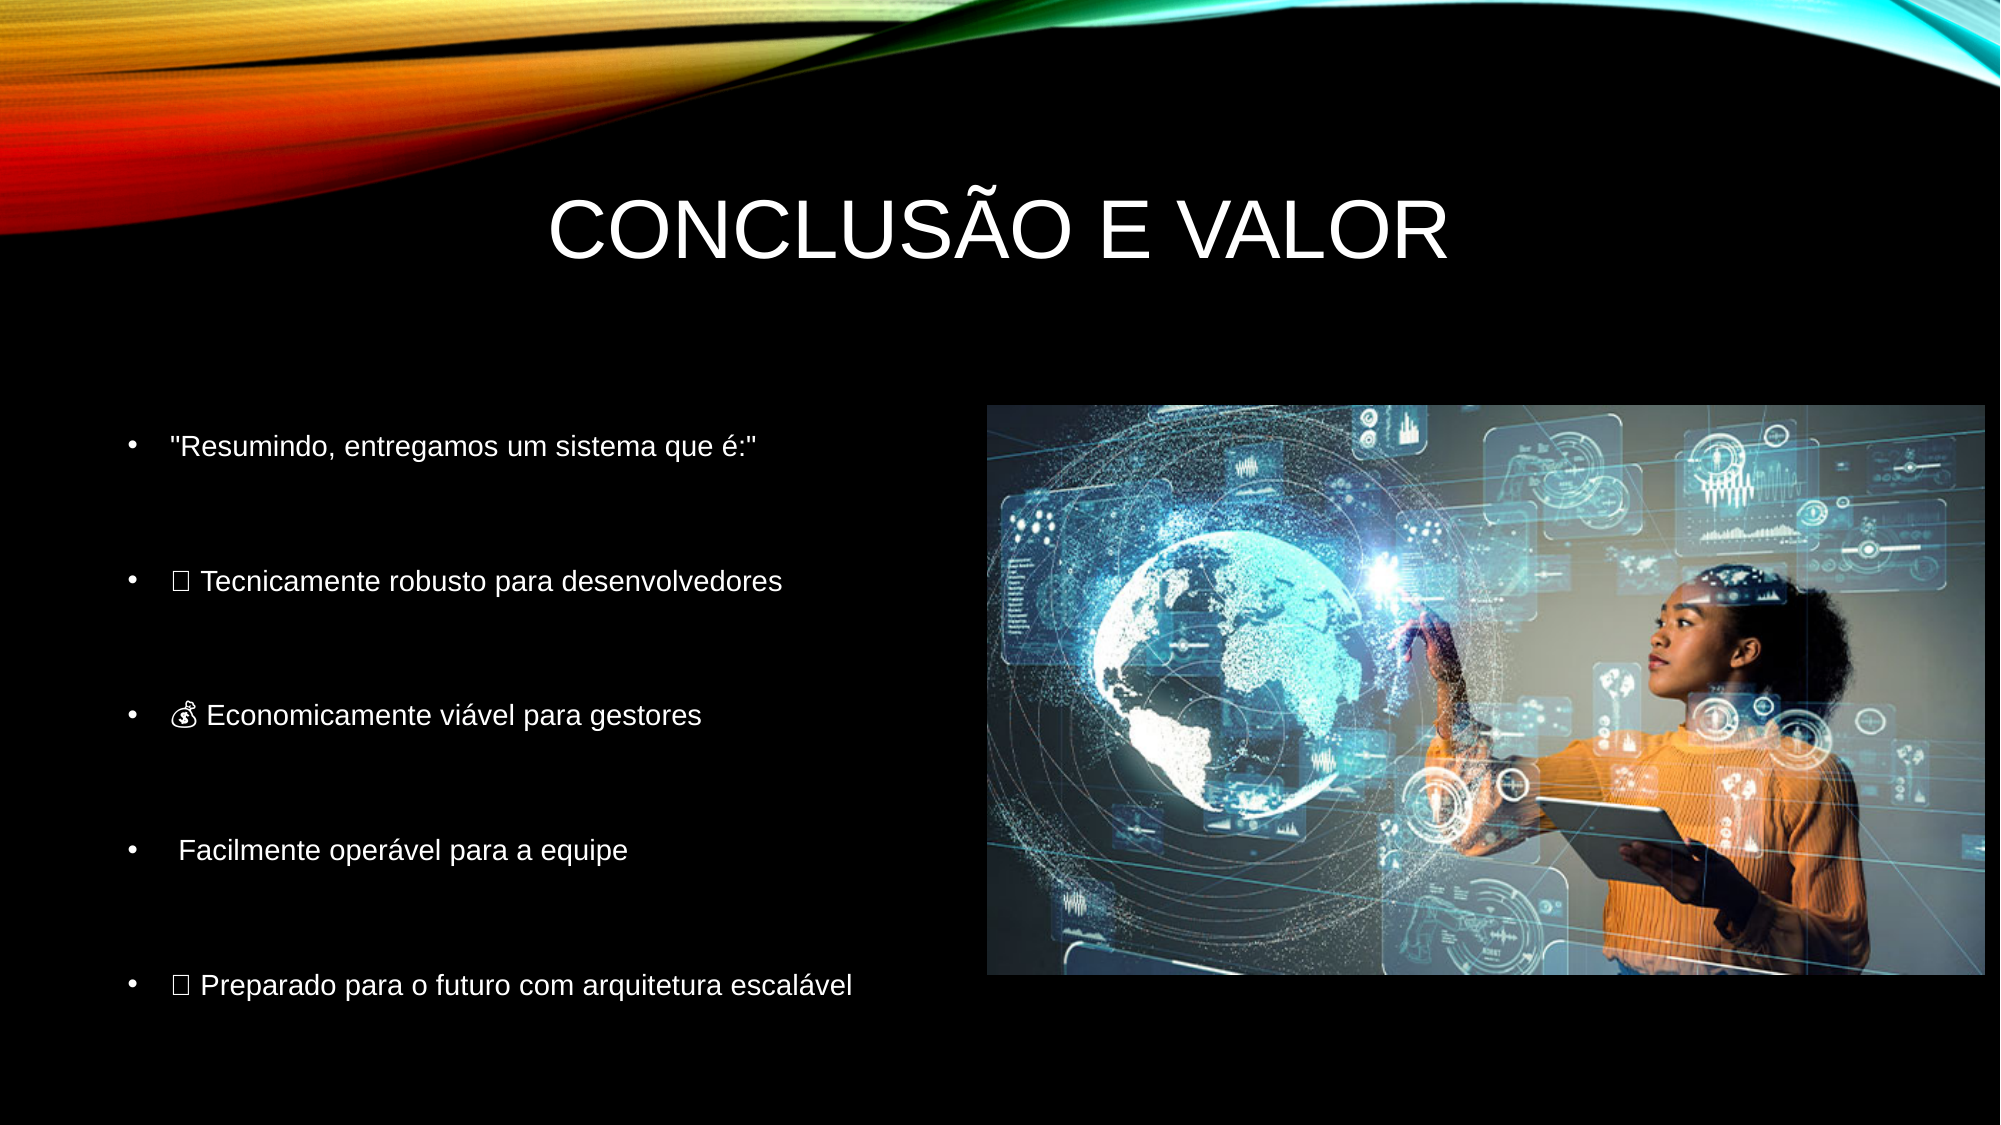

# CONCLUSÃO E VALOR
"Resumindo, entregamos um sistema que é:"
✅ Tecnicamente robusto para desenvolvedores
💰 Economicamente viável para gestores
👨‍💻 Facilmente operável para a equipe
🚀 Preparado para o futuro com arquitetura escalável